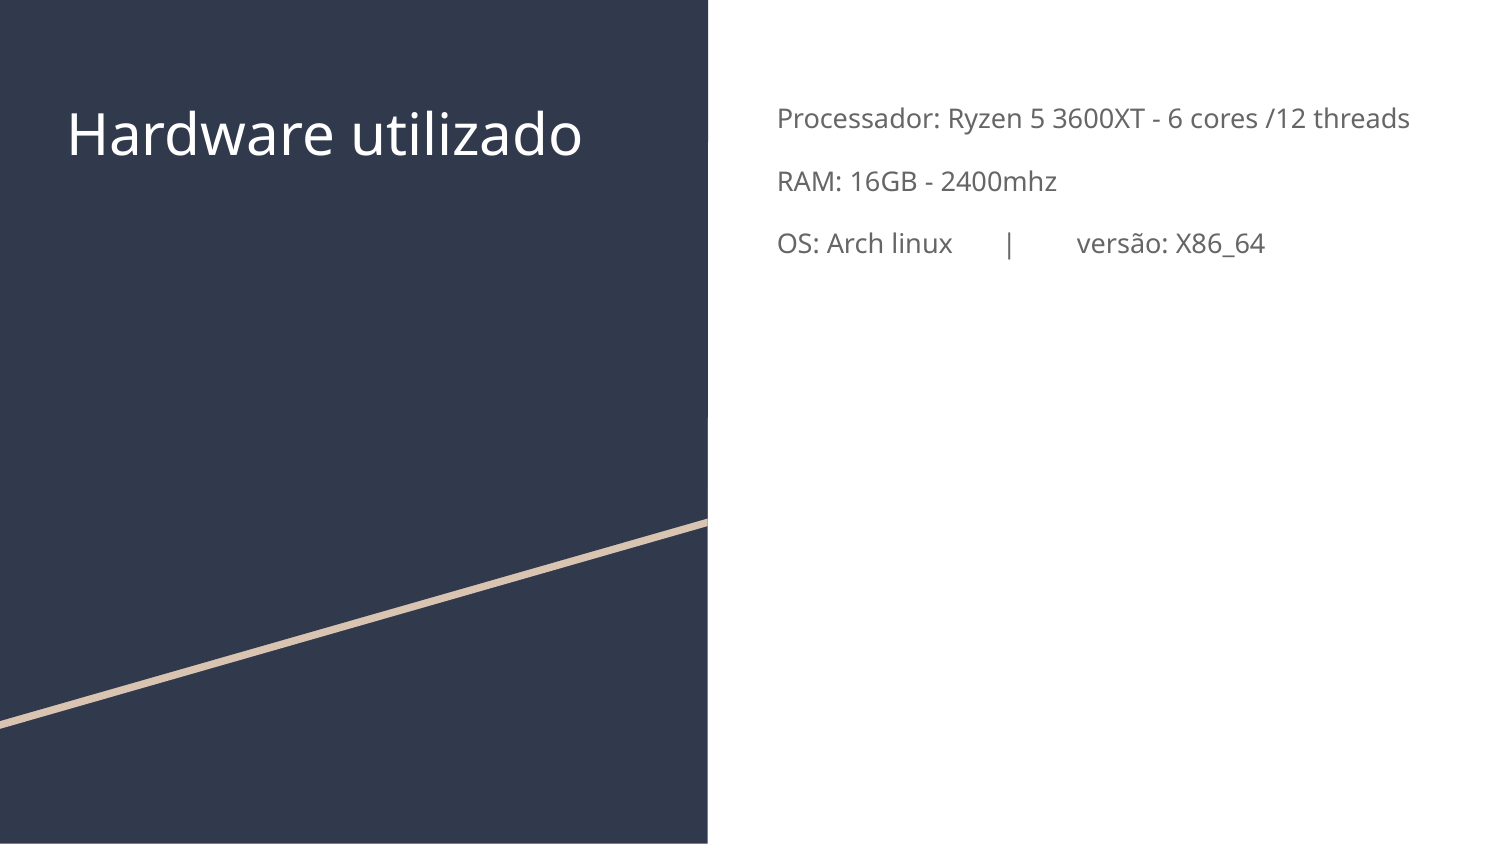

# Hardware utilizado
Processador: Ryzen 5 3600XT - 6 cores /12 threads
RAM: 16GB - 2400mhz
OS: Arch linux	|	versão: X86_64